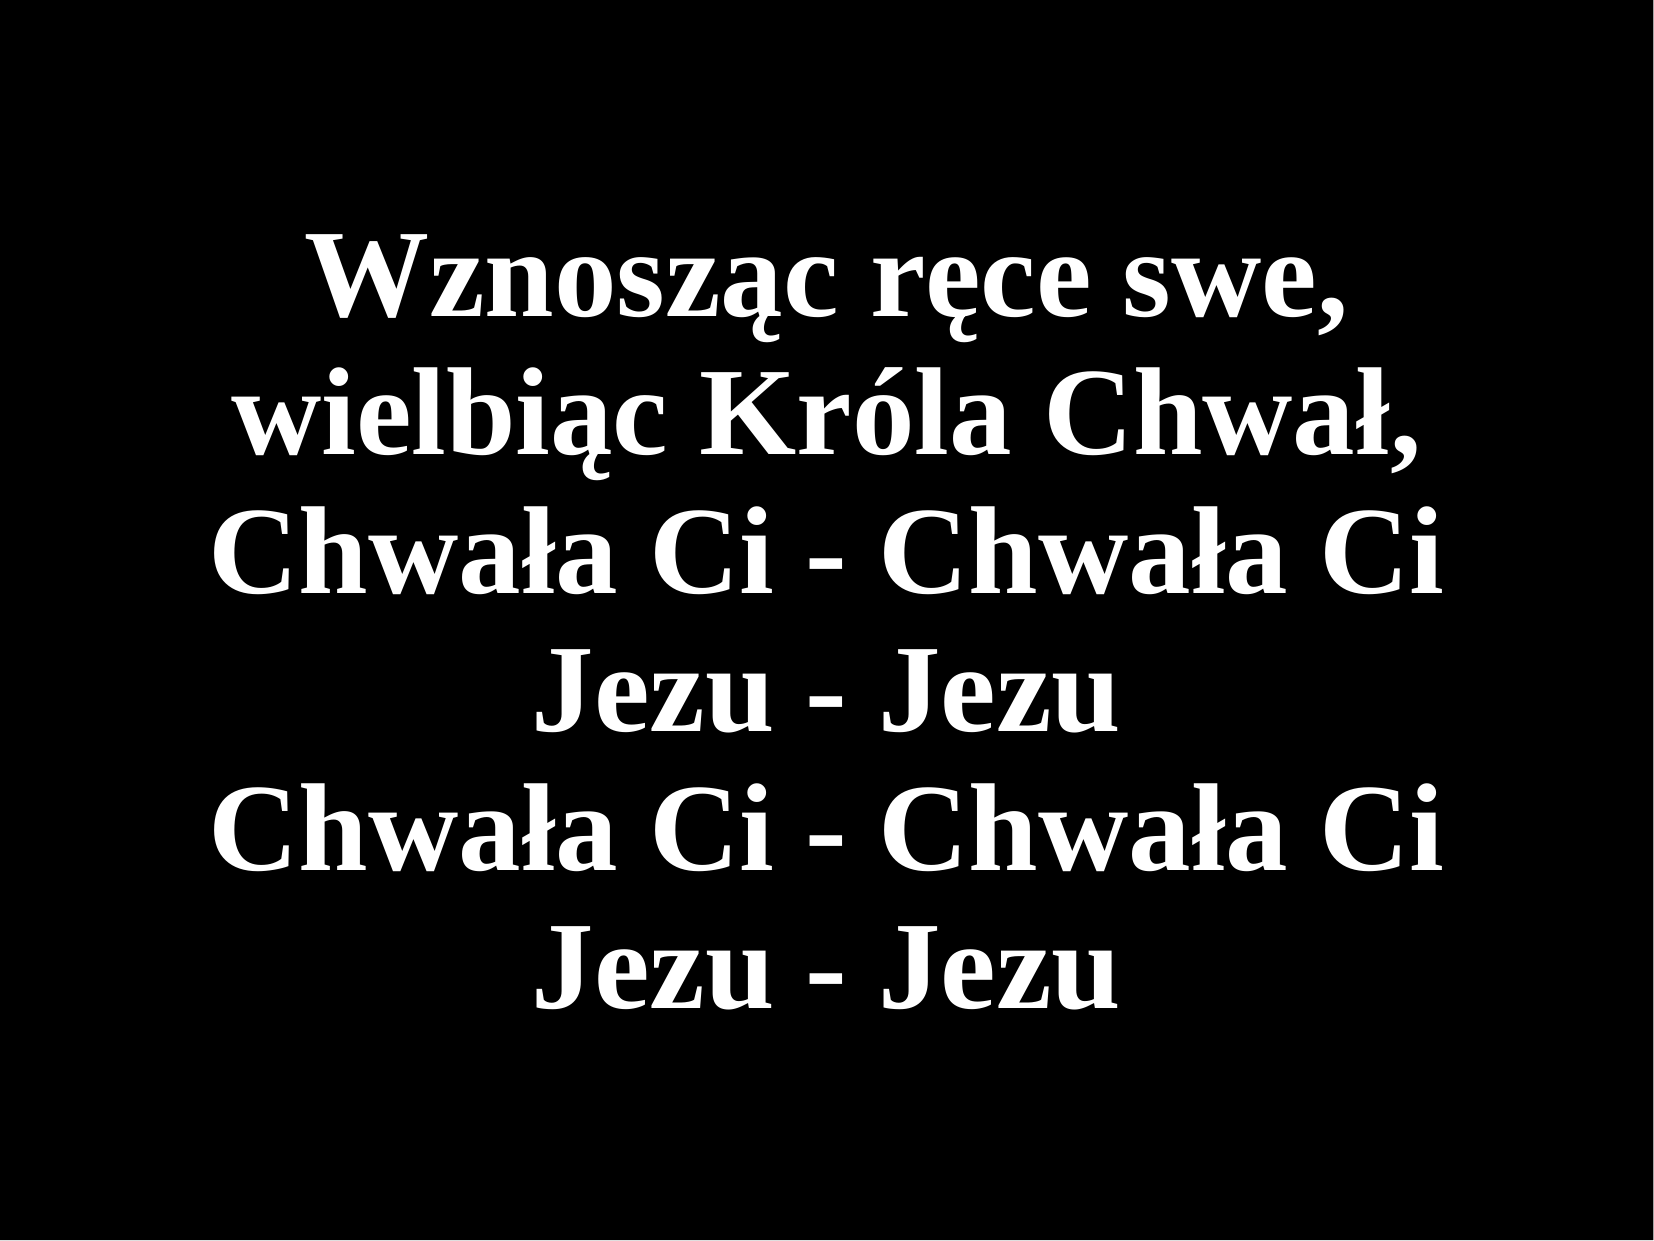

# Wznosząc ręce swe, wielbiąc Króla Chwał, Chwała Ci - Chwała Ci Jezu - Jezu Chwała Ci - Chwała Ci Jezu - Jezu